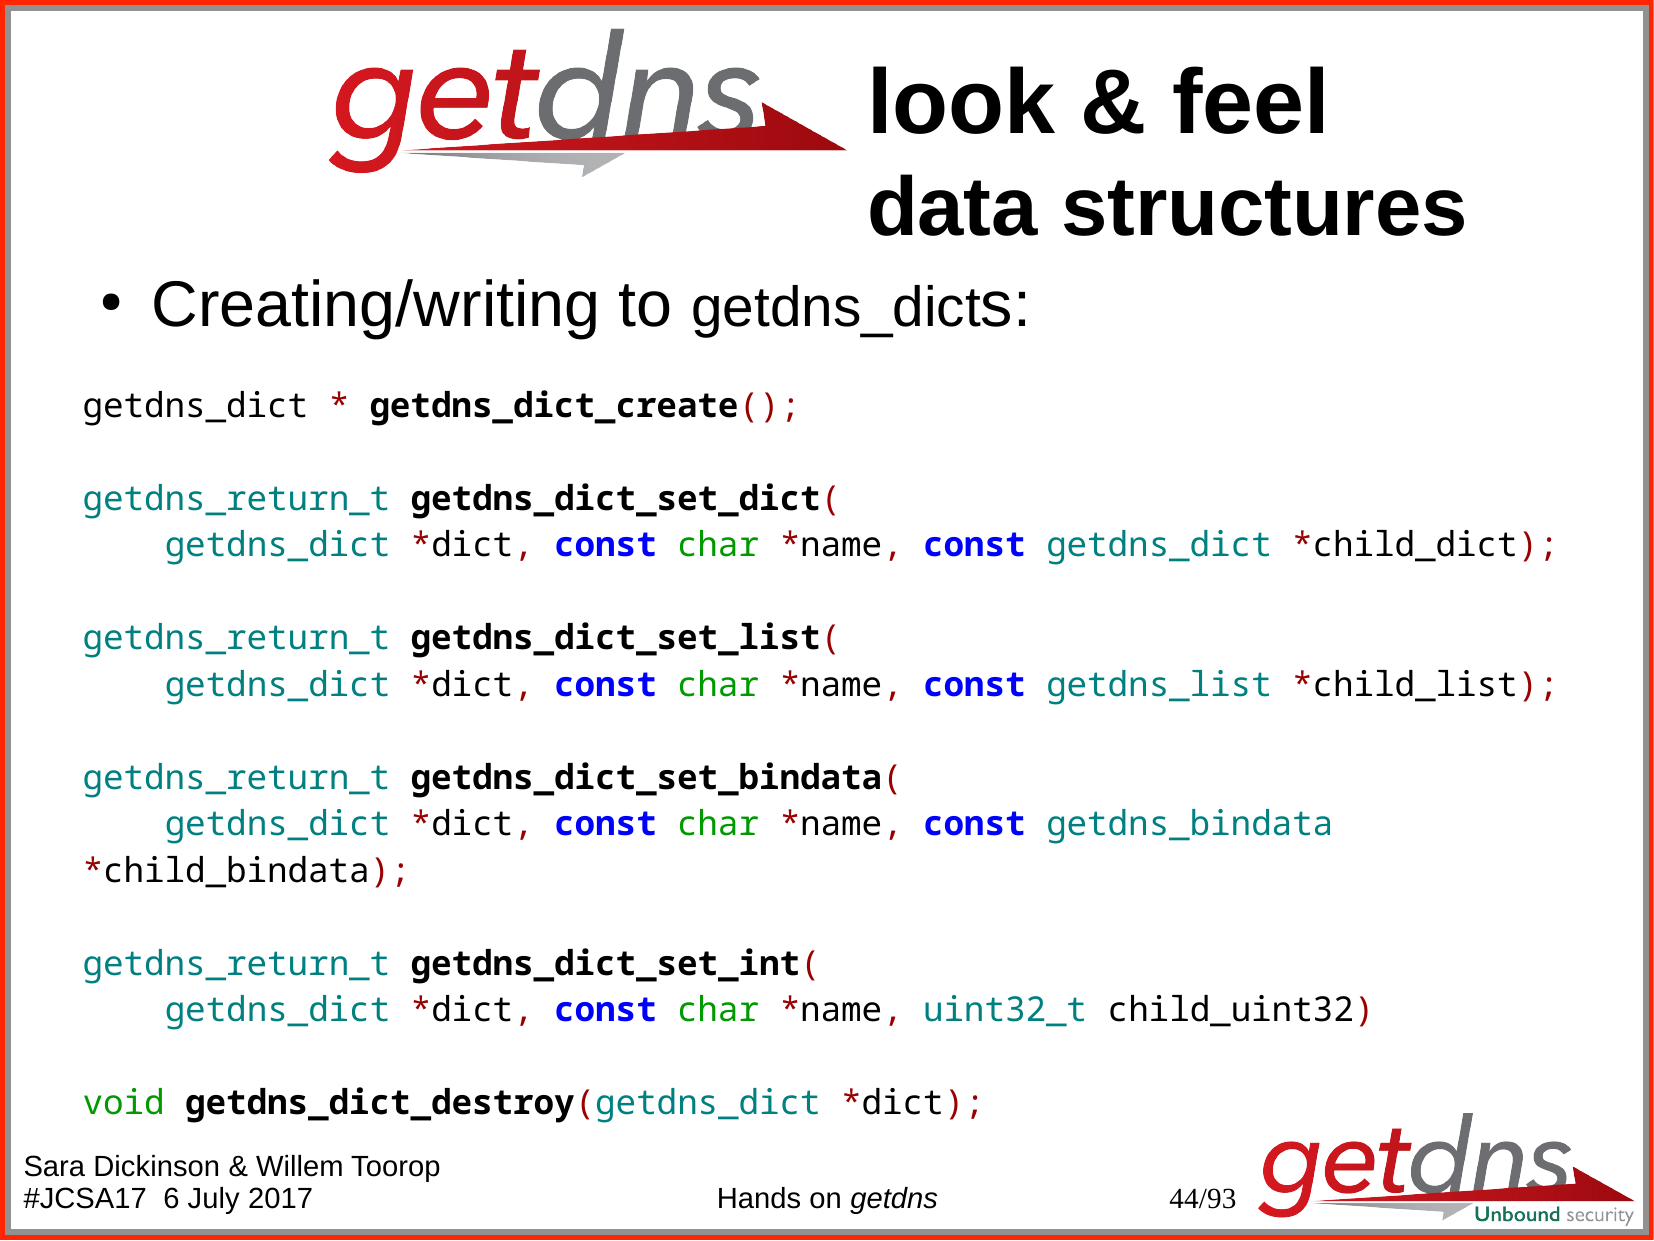

look & feel
							 data structures
# Creating/writing to getdns_dicts:
getdns_dict * getdns_dict_create();
getdns_return_t getdns_dict_set_dict(
 getdns_dict *dict, const char *name, const getdns_dict *child_dict);
getdns_return_t getdns_dict_set_list(
 getdns_dict *dict, const char *name, const getdns_list *child_list);
getdns_return_t getdns_dict_set_bindata(
 getdns_dict *dict, const char *name, const getdns_bindata *child_bindata);
getdns_return_t getdns_dict_set_int(
 getdns_dict *dict, const char *name, uint32_t child_uint32)
void getdns_dict_destroy(getdns_dict *dict);
44